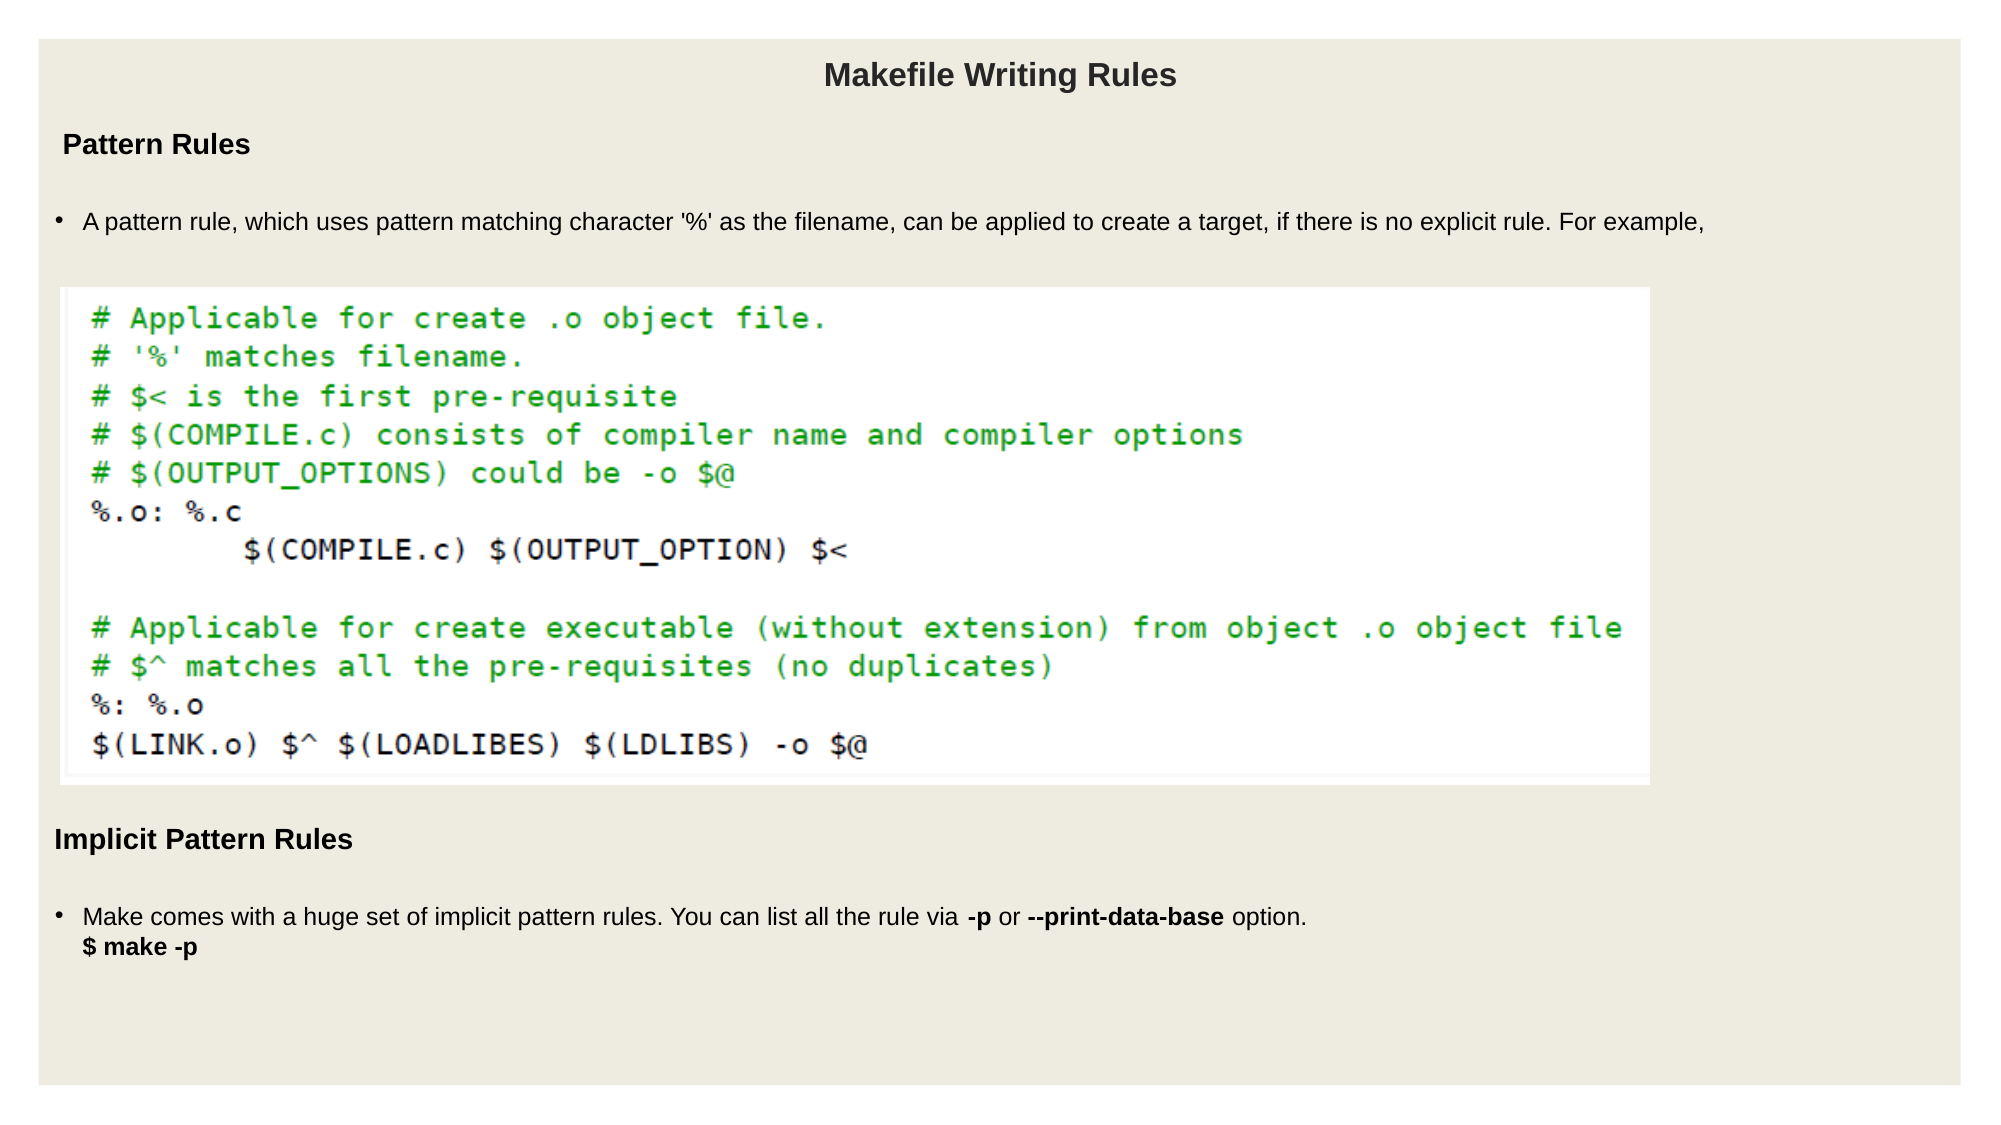

Makefile Writing Rules
 Pattern Rules
A pattern rule, which uses pattern matching character '%' as the filename, can be applied to create a target, if there is no explicit rule. For example,
Implicit Pattern Rules
Make comes with a huge set of implicit pattern rules. You can list all the rule via -p or --print-data-base option.
$ make -p